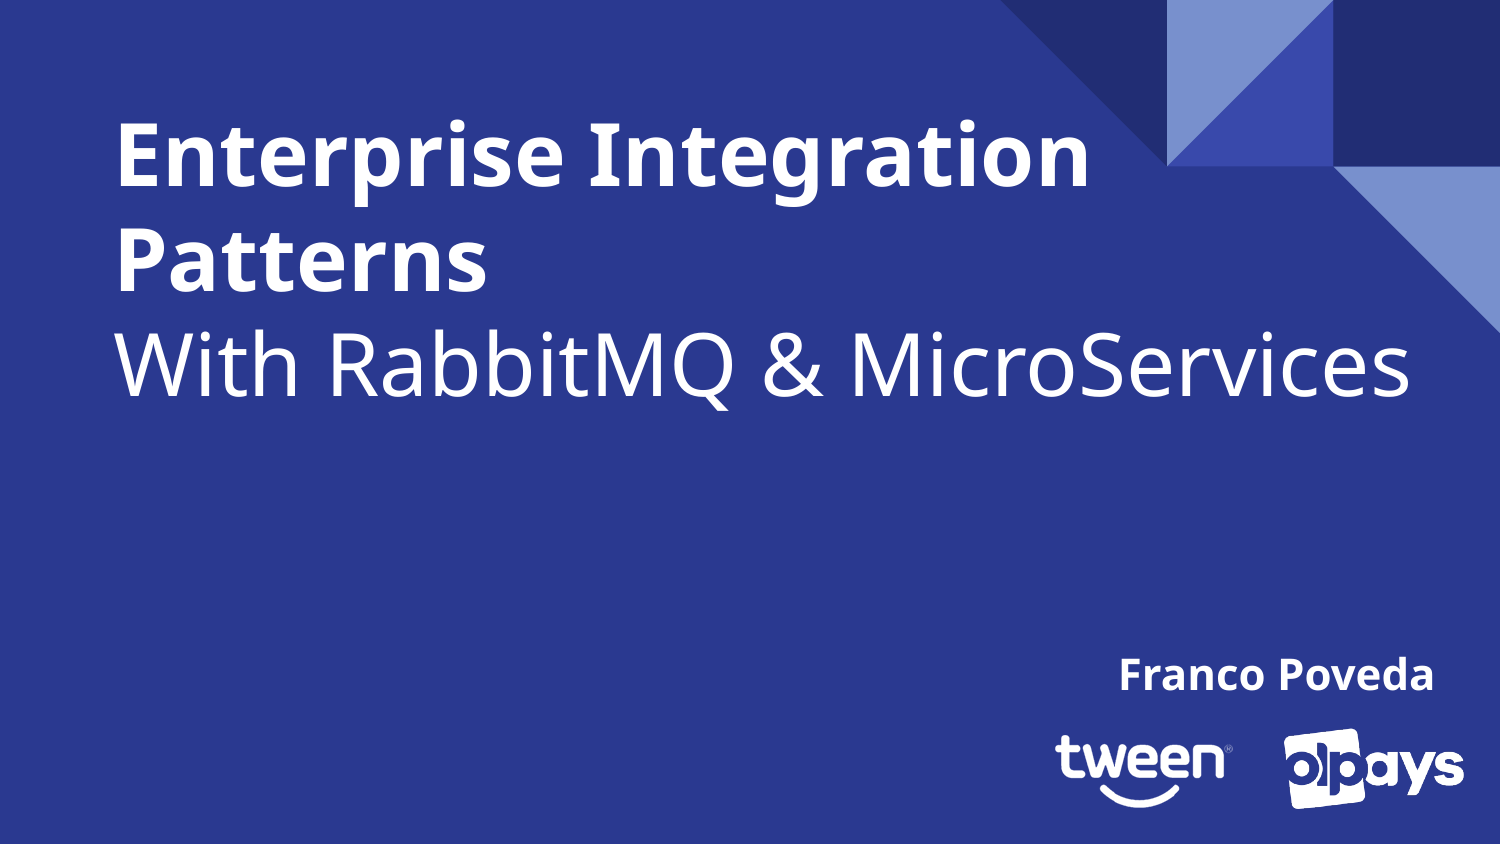

# Enterprise Integration Patterns With RabbitMQ & MicroServices
Franco Poveda